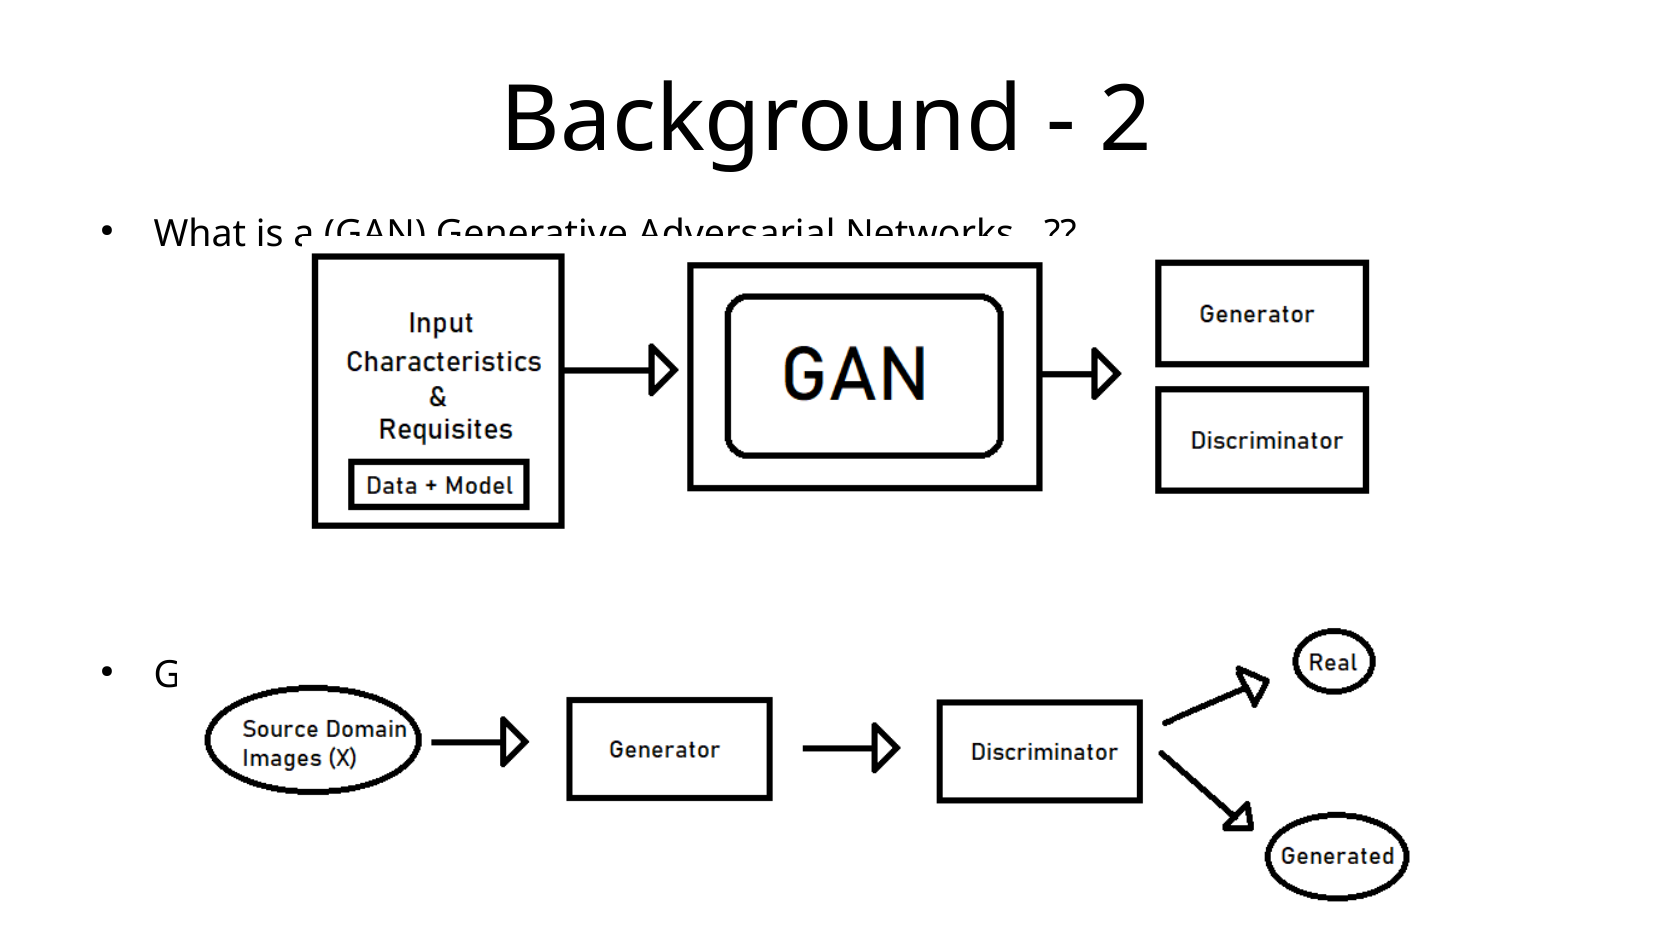

# Background - 2
What is a (GAN) Generative Adversarial Networks...??
Generator & Discriminator